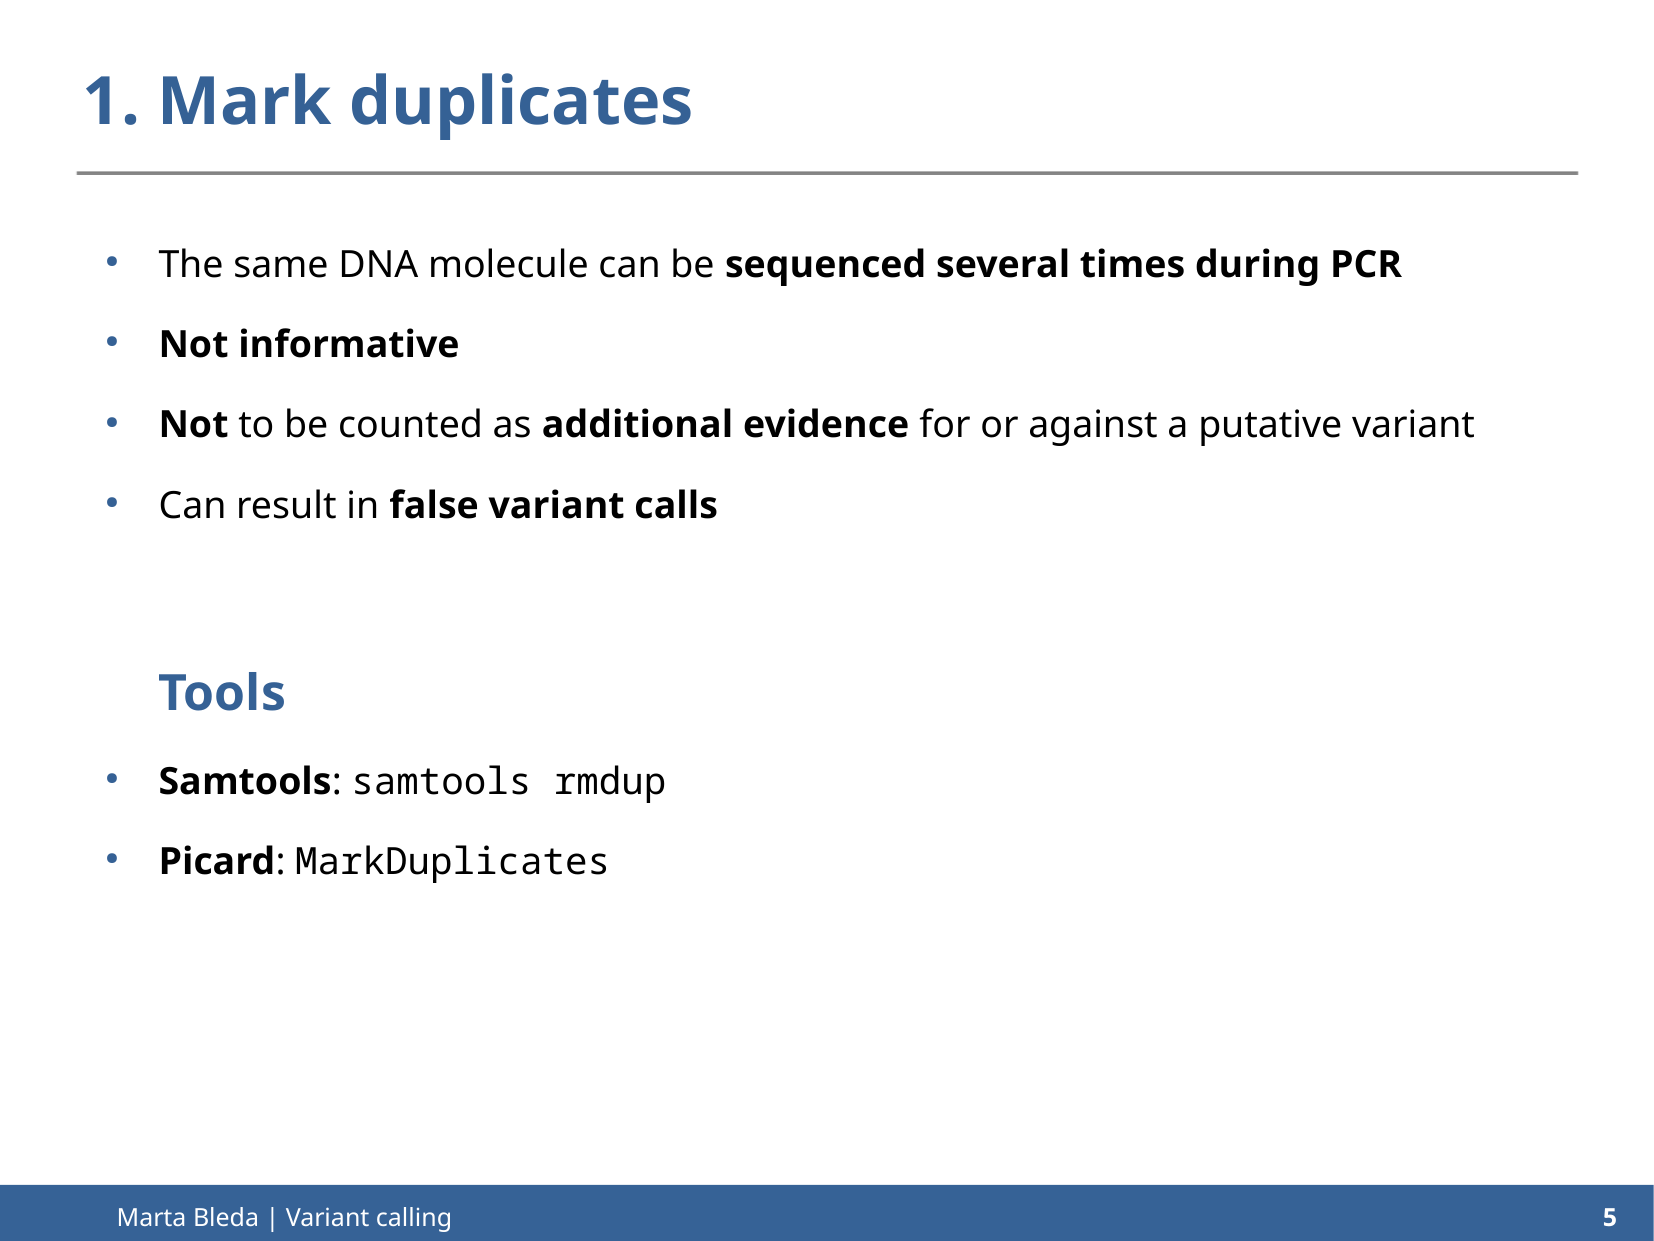

1. Mark duplicates
# The same DNA molecule can be sequenced several times during PCR
Not informative
Not to be counted as additional evidence for or against a putative variant
Can result in false variant calls
Tools
Samtools: samtools rmdup
Picard: MarkDuplicates
Marta Bleda | Variant calling
5